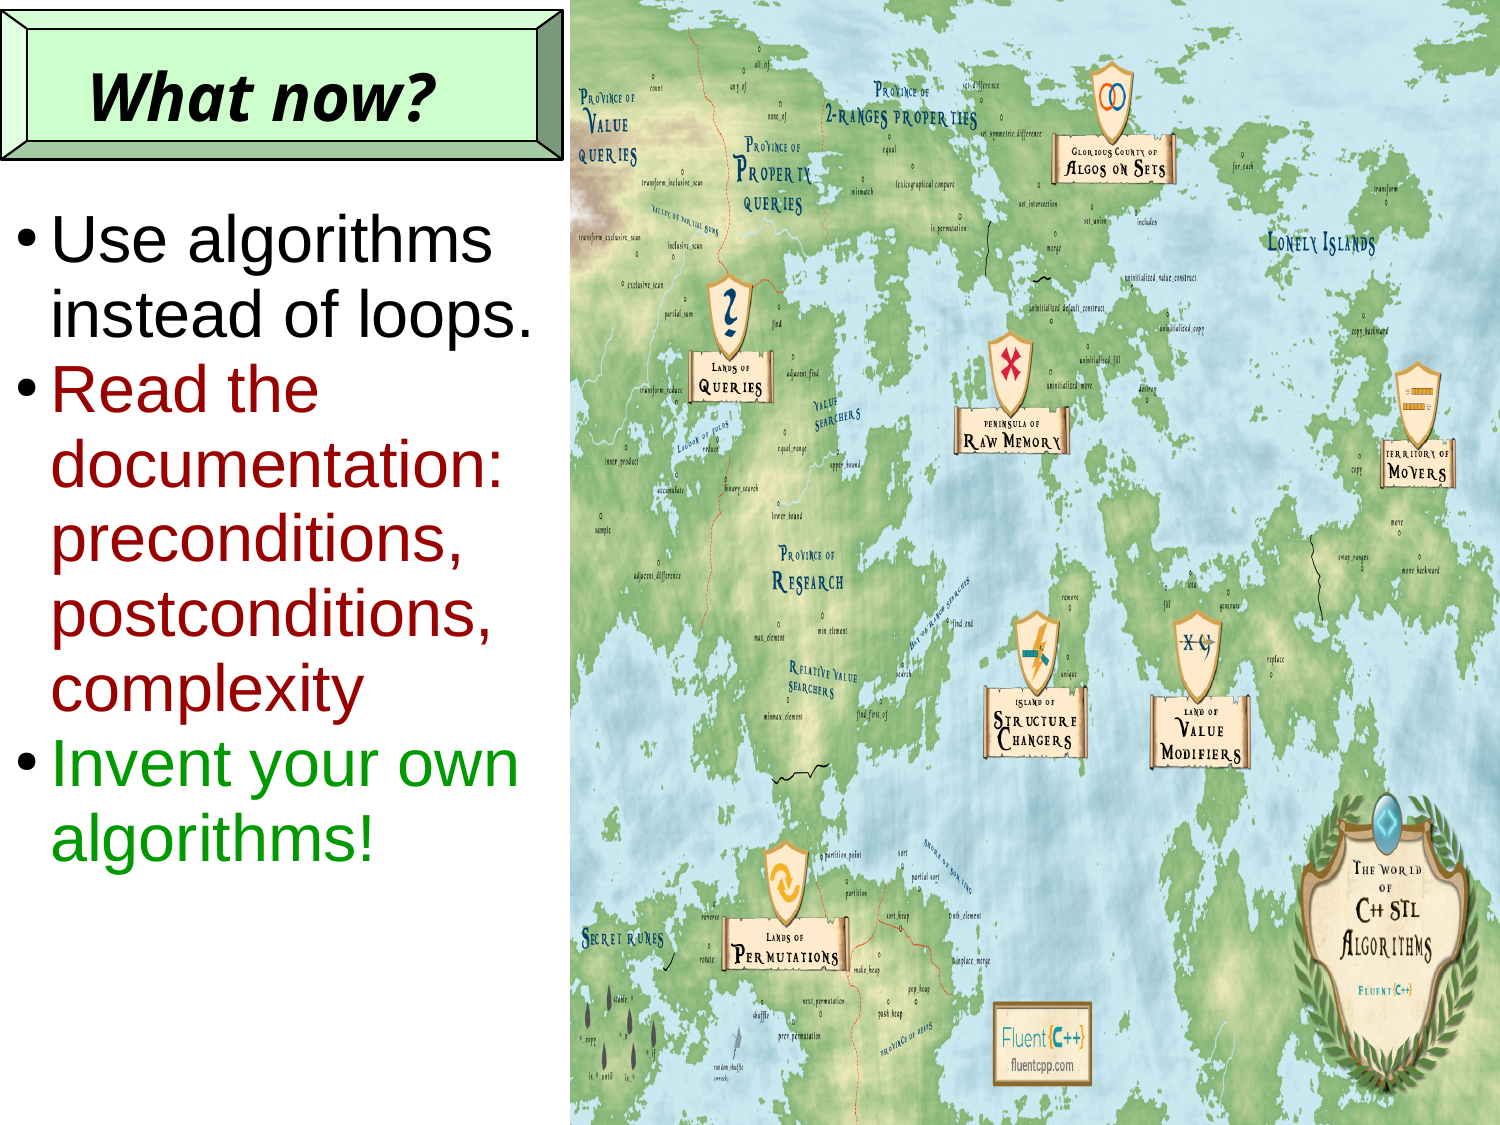

What now?
Use algorithms instead of loops.
Read the documentation: preconditions, postconditions, complexity
Invent your own algorithms!